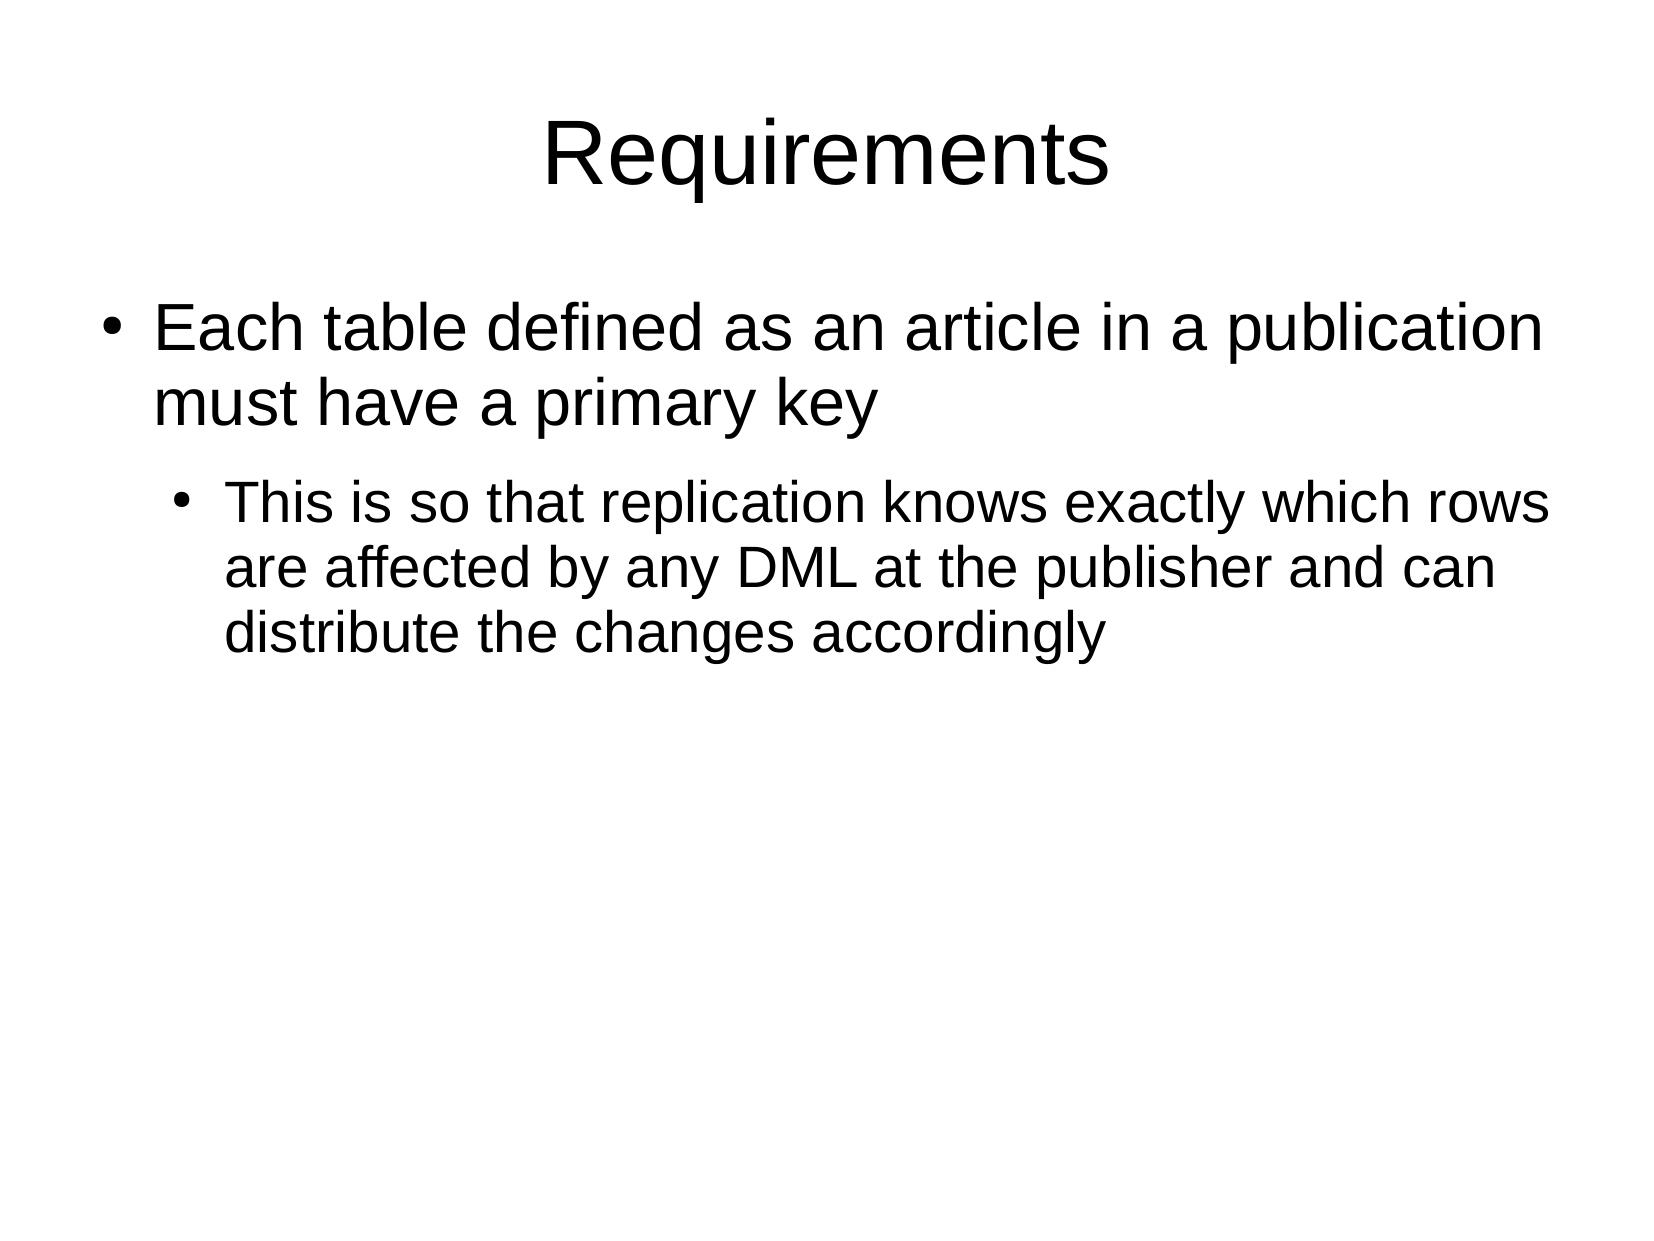

# Requirements
Each table defined as an article in a publication must have a primary key
This is so that replication knows exactly which rows are affected by any DML at the publisher and can distribute the changes accordingly